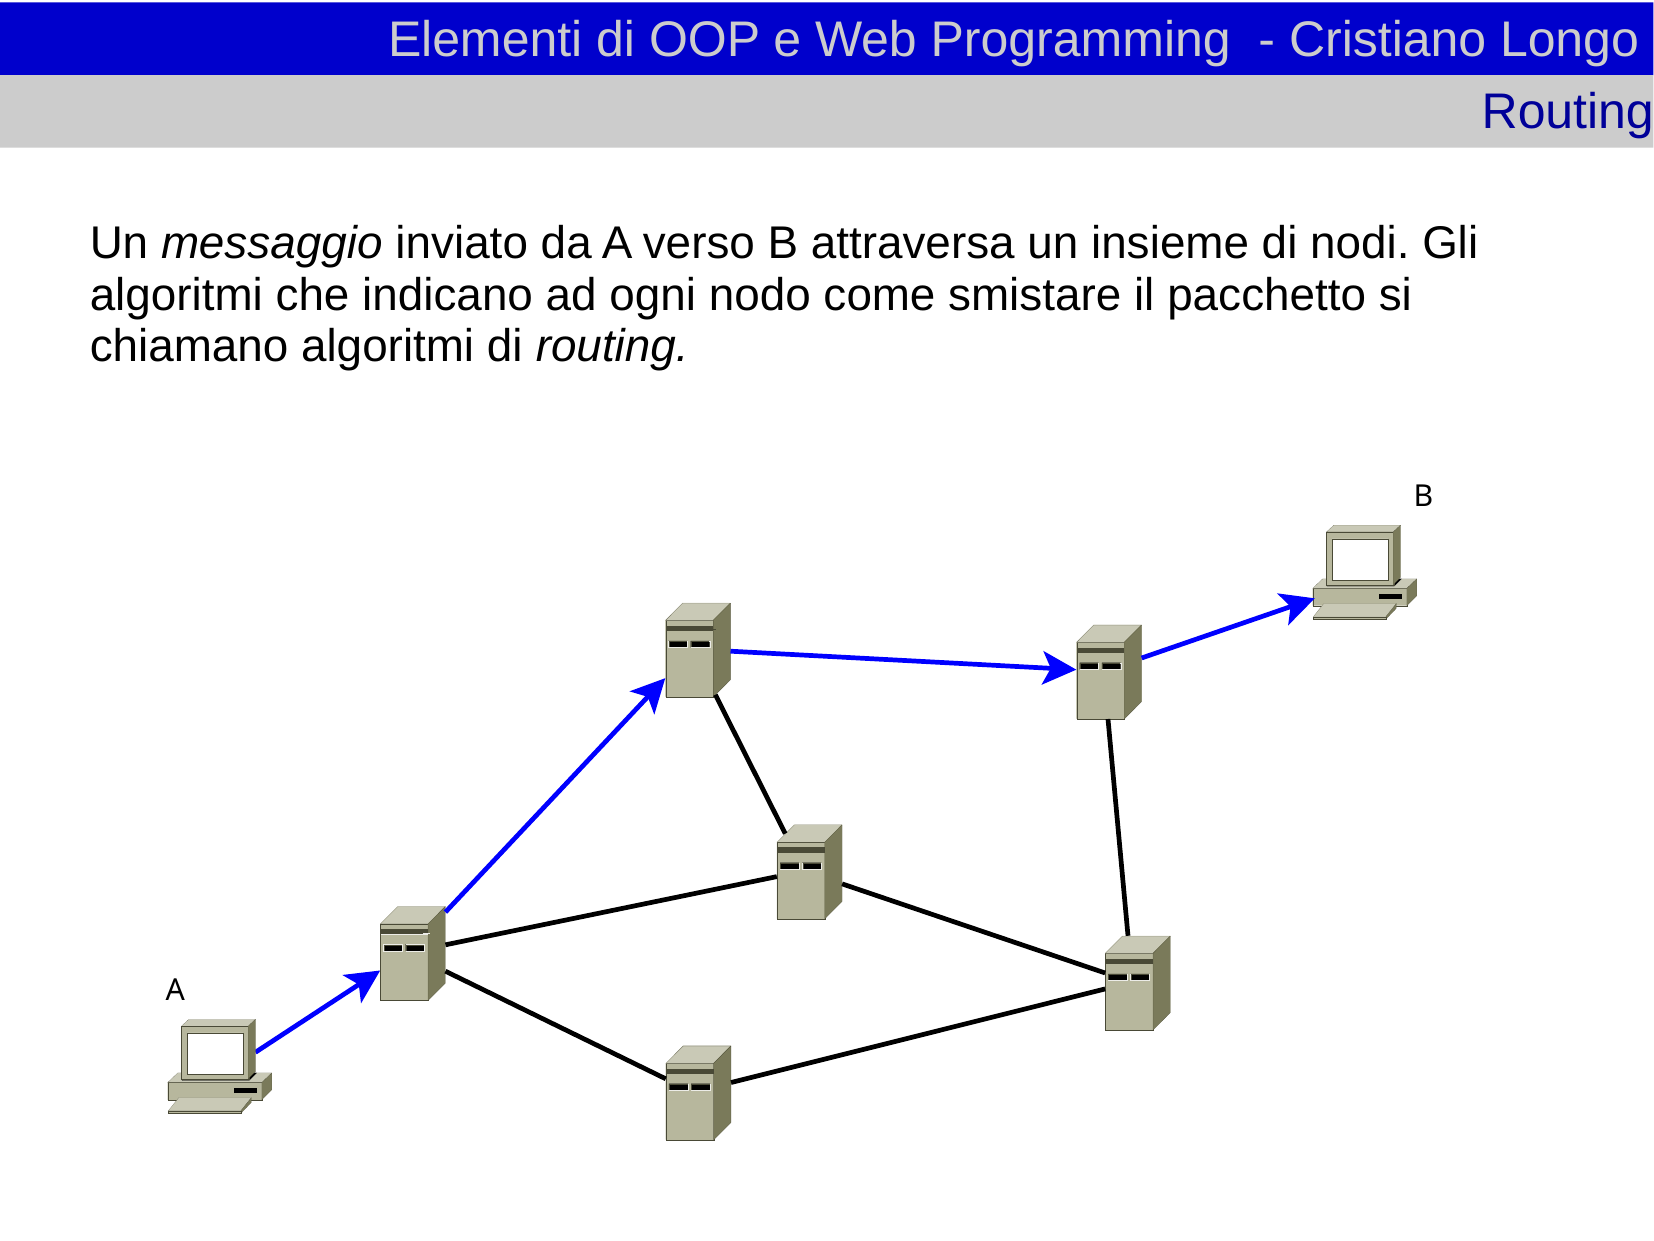

# Elementi di OOP e Web Programming - Cristiano Longo
Routing
Un messaggio inviato da A verso B attraversa un insieme di nodi. Gli algoritmi che indicano ad ogni nodo come smistare il pacchetto si chiamano algoritmi di routing.
| Utente | Cane |
| --- | --- |
| alice | fuffy |
| charlie | doggy |
| charlie | pluto |
| bob | fuffy |